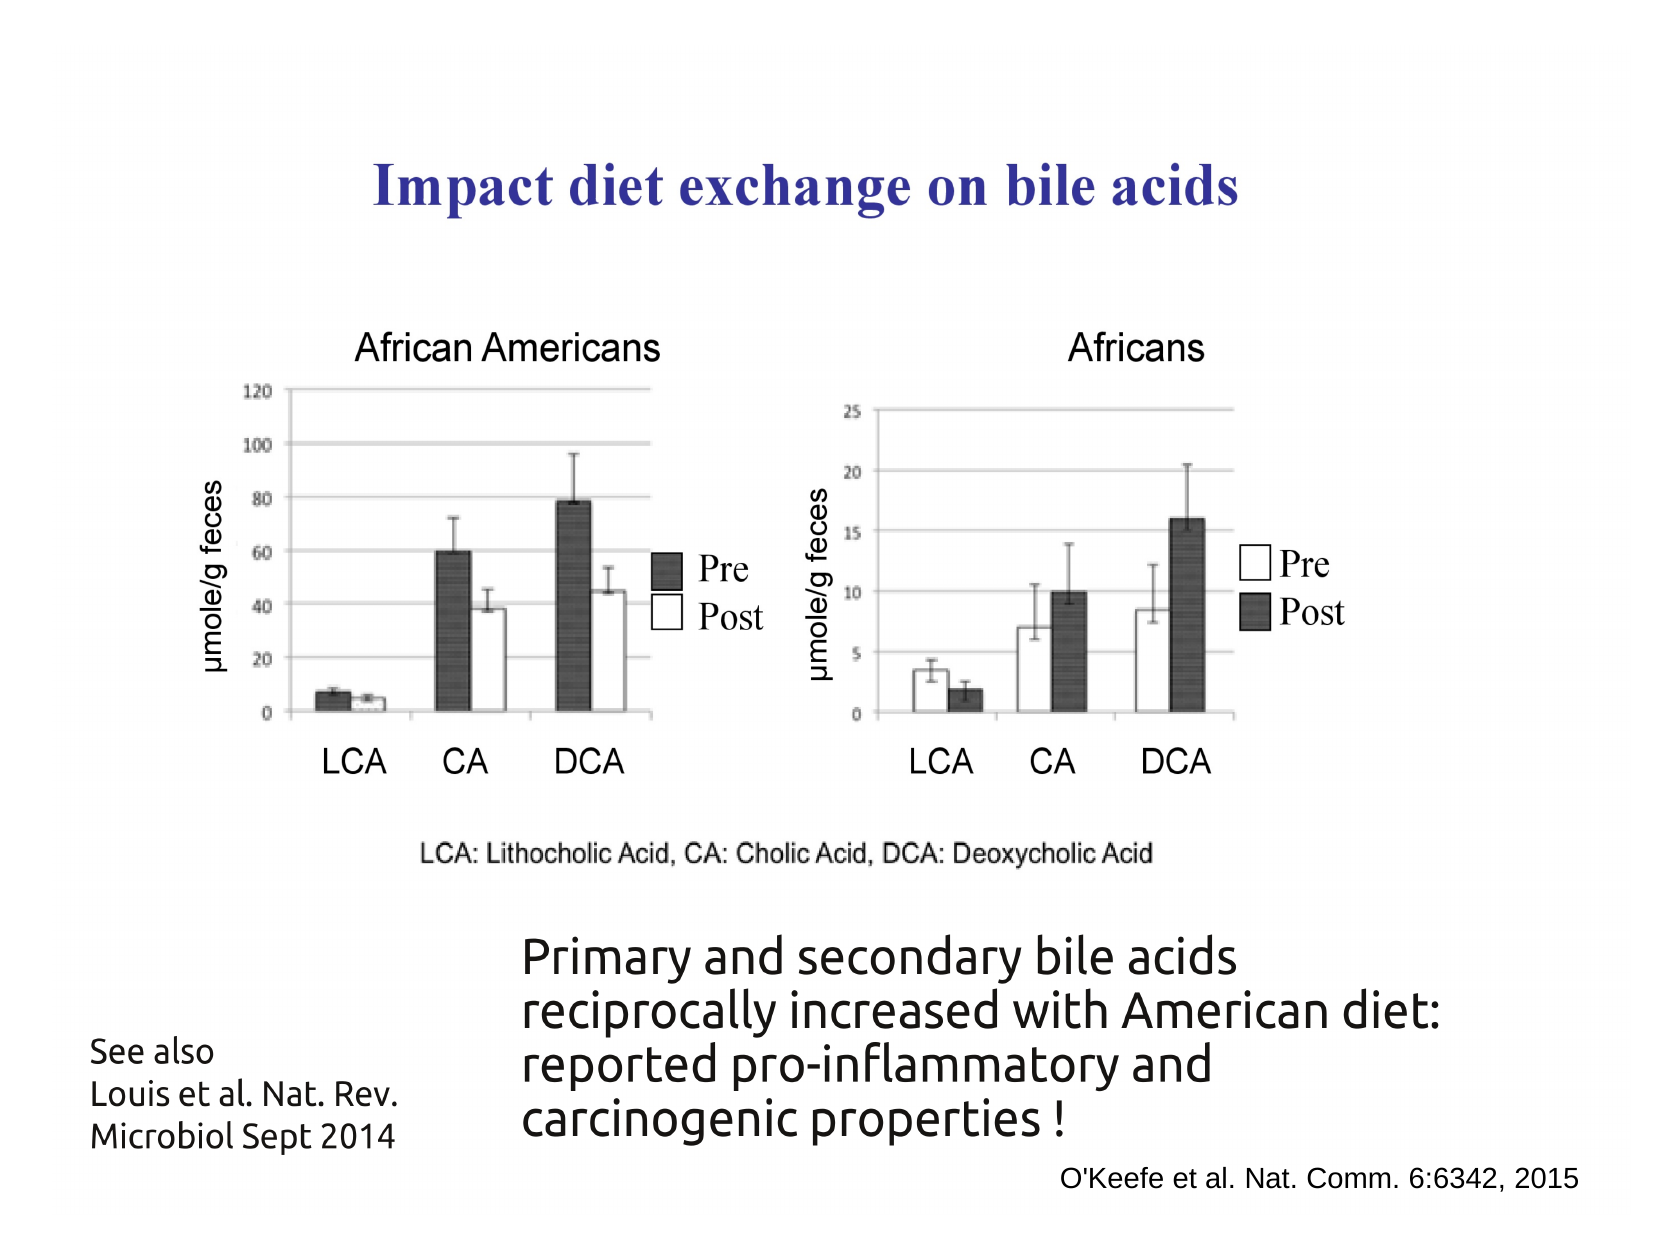

O'Keefe et al. Nat. Comm. 6:6342, 2015